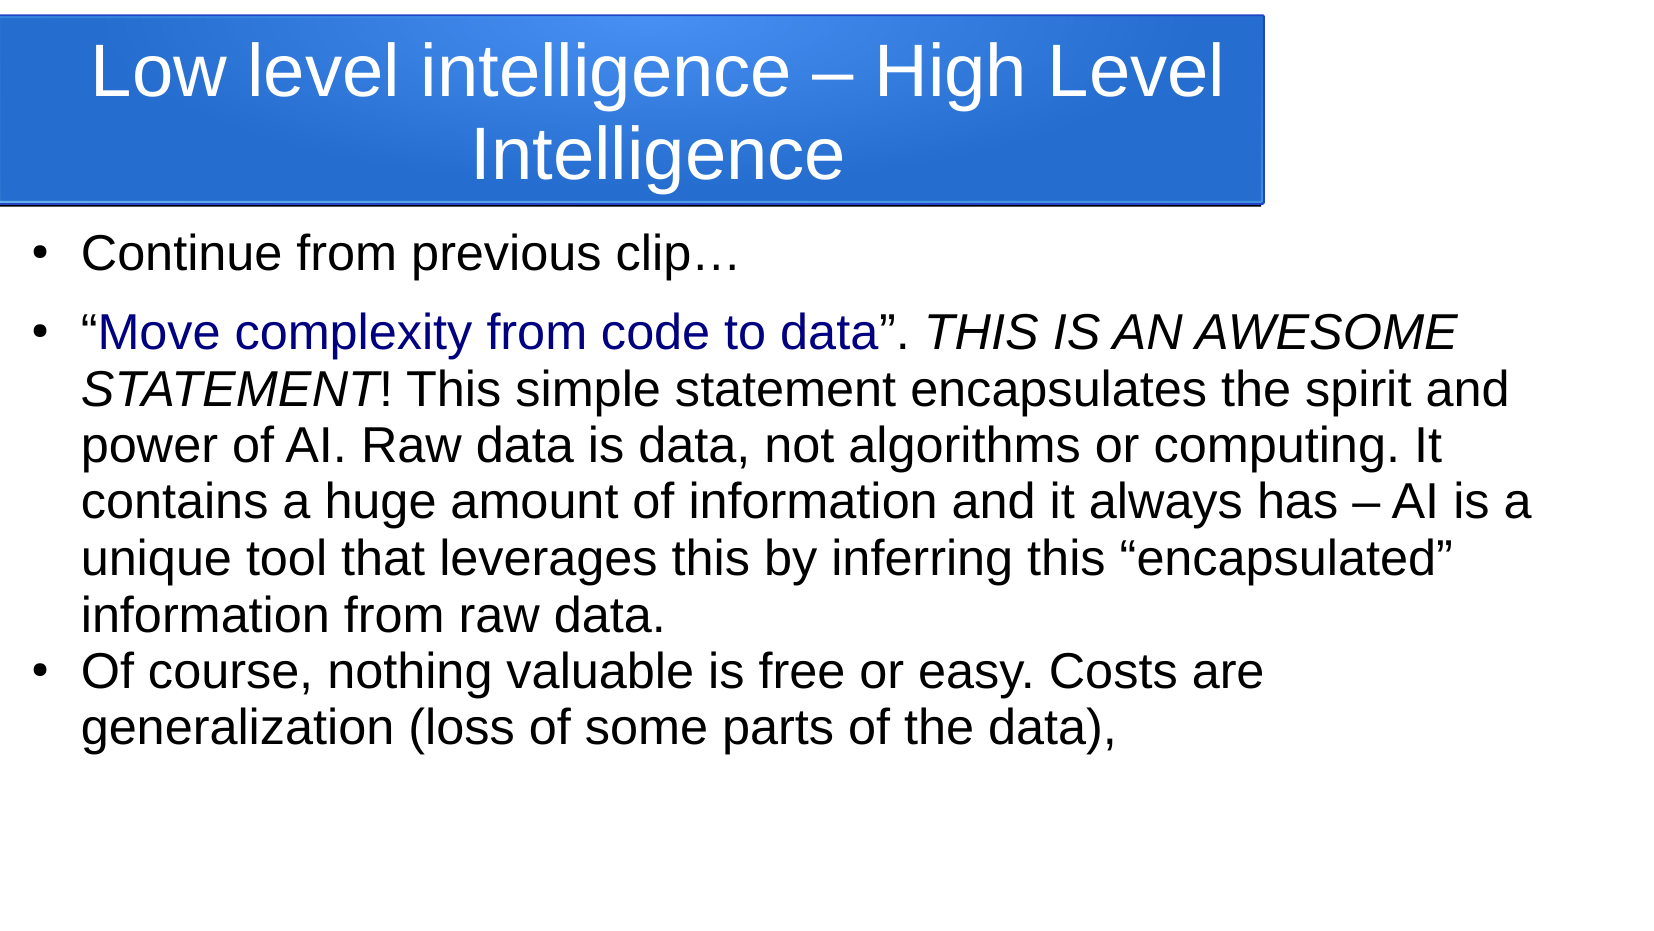

# Low level intelligence – High Level Intelligence
Continue from previous clip…
“Move complexity from code to data”. THIS IS AN AWESOME STATEMENT! This simple statement encapsulates the spirit and power of AI. Raw data is data, not algorithms or computing. It contains a huge amount of information and it always has – AI is a unique tool that leverages this by inferring this “encapsulated” information from raw data.
Of course, nothing valuable is free or easy. Costs are generalization (loss of some parts of the data),